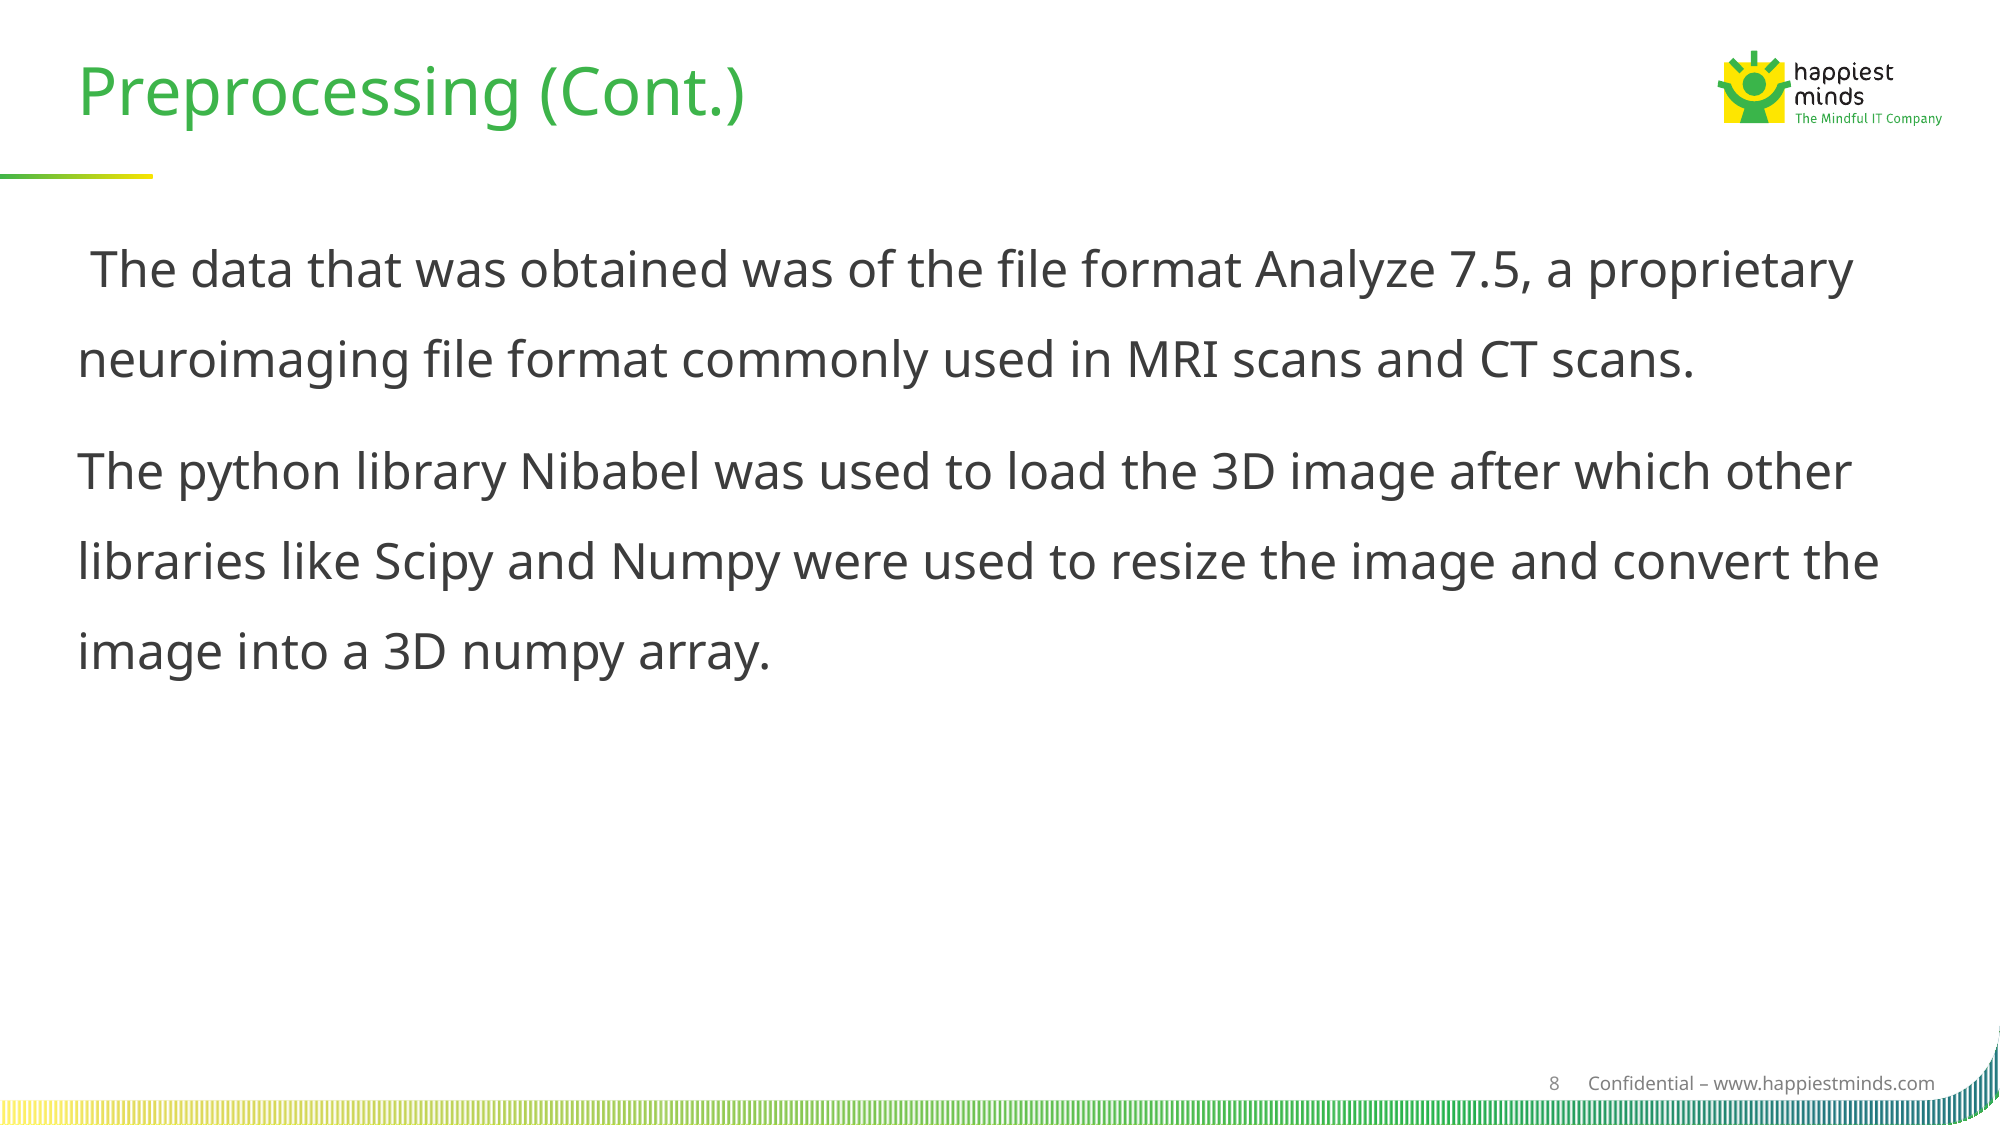

# Preprocessing (Cont.)
 The data that was obtained was of the file format Analyze 7.5, a proprietary neuroimaging file format commonly used in MRI scans and CT scans.
The python library Nibabel was used to load the 3D image after which other libraries like Scipy and Numpy were used to resize the image and convert the image into a 3D numpy array.